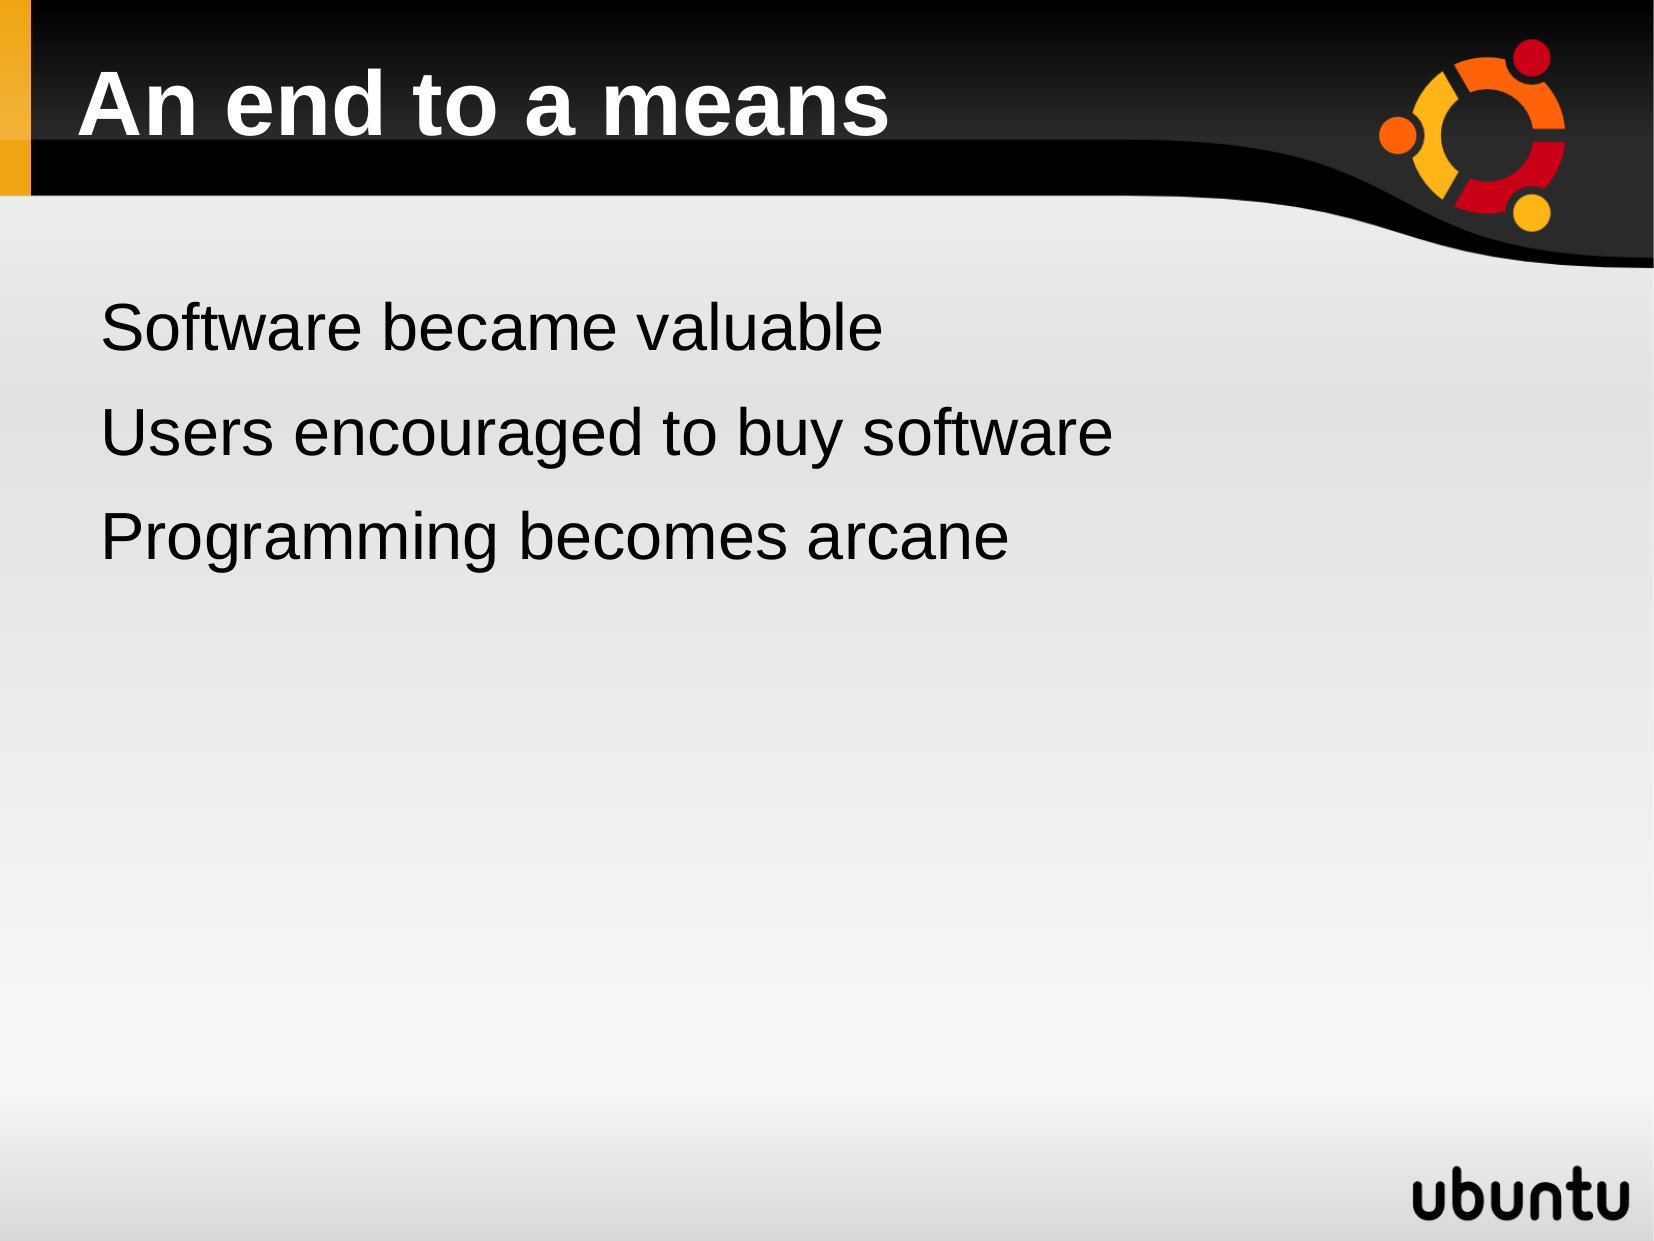

# An end to a means
Software became valuable
Users encouraged to buy software
Programming becomes arcane